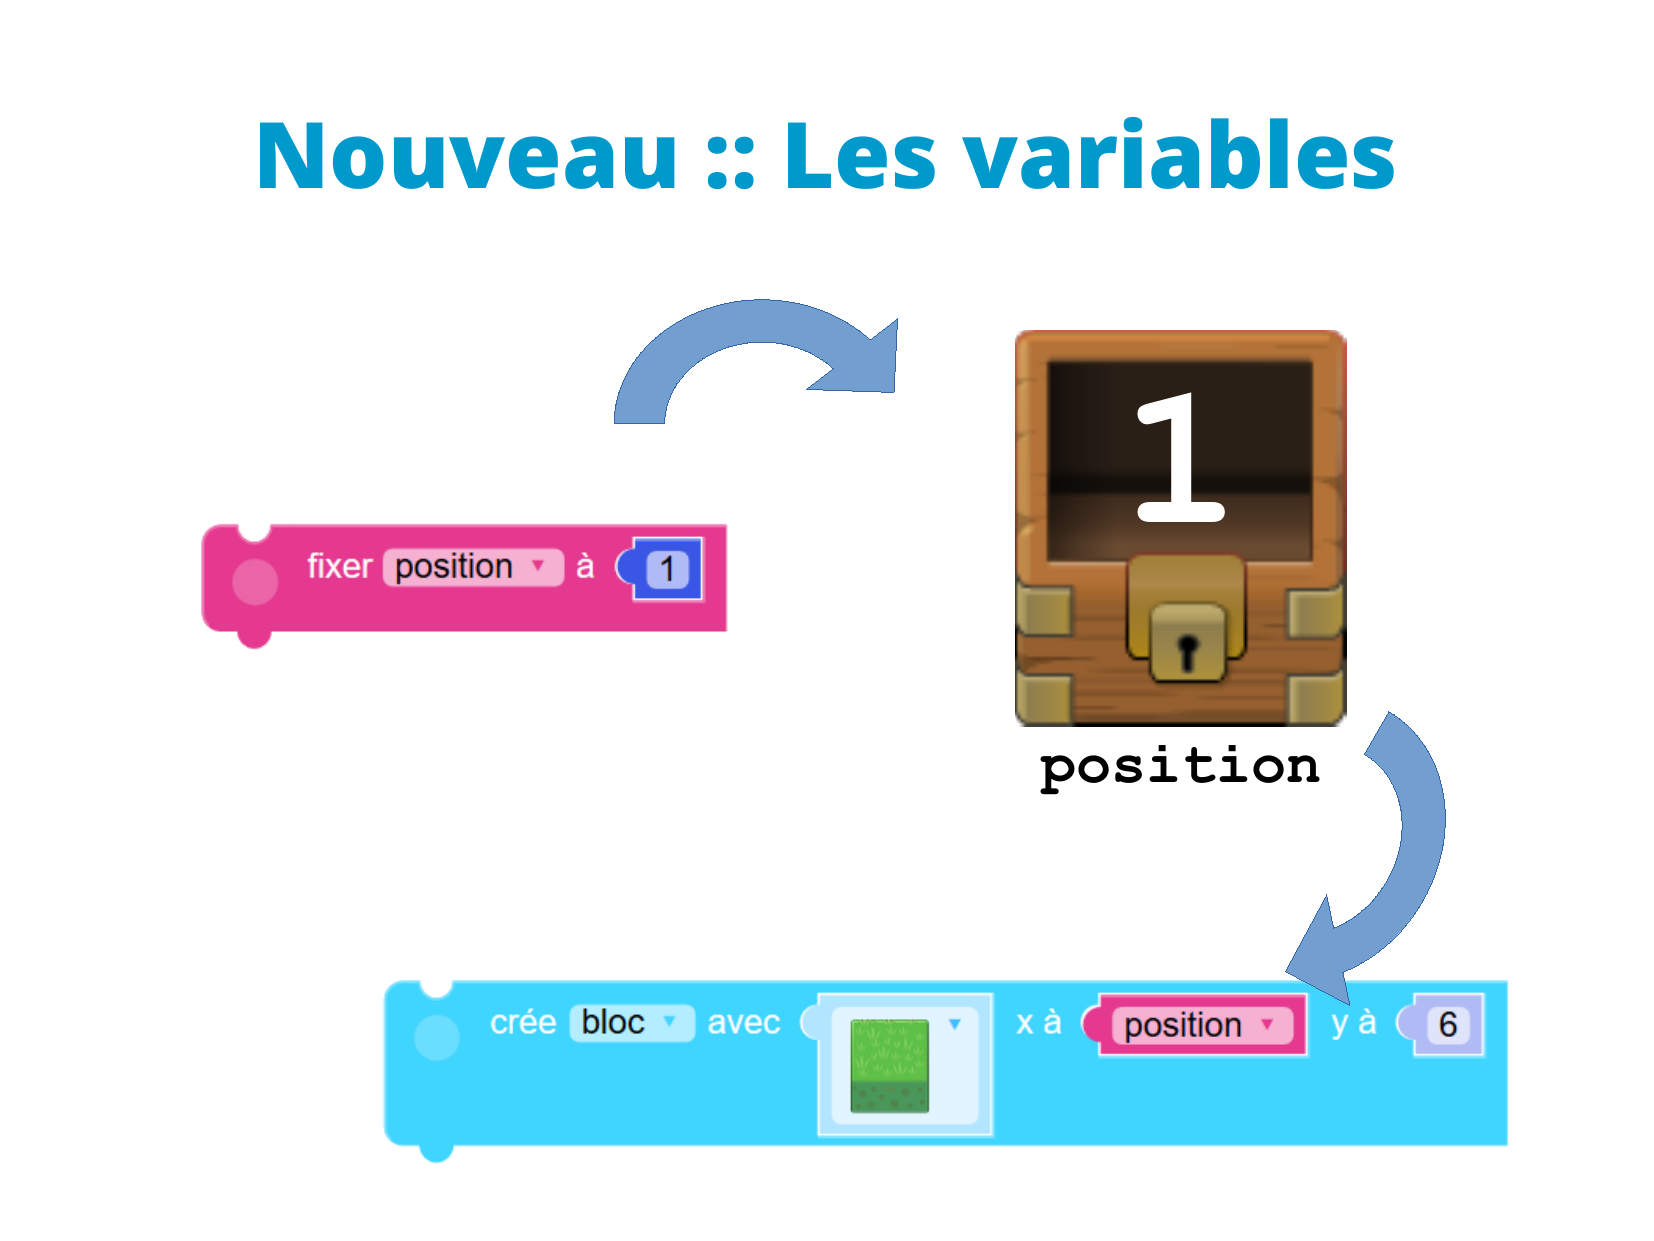

# Nouveau :: Les variables
1
position